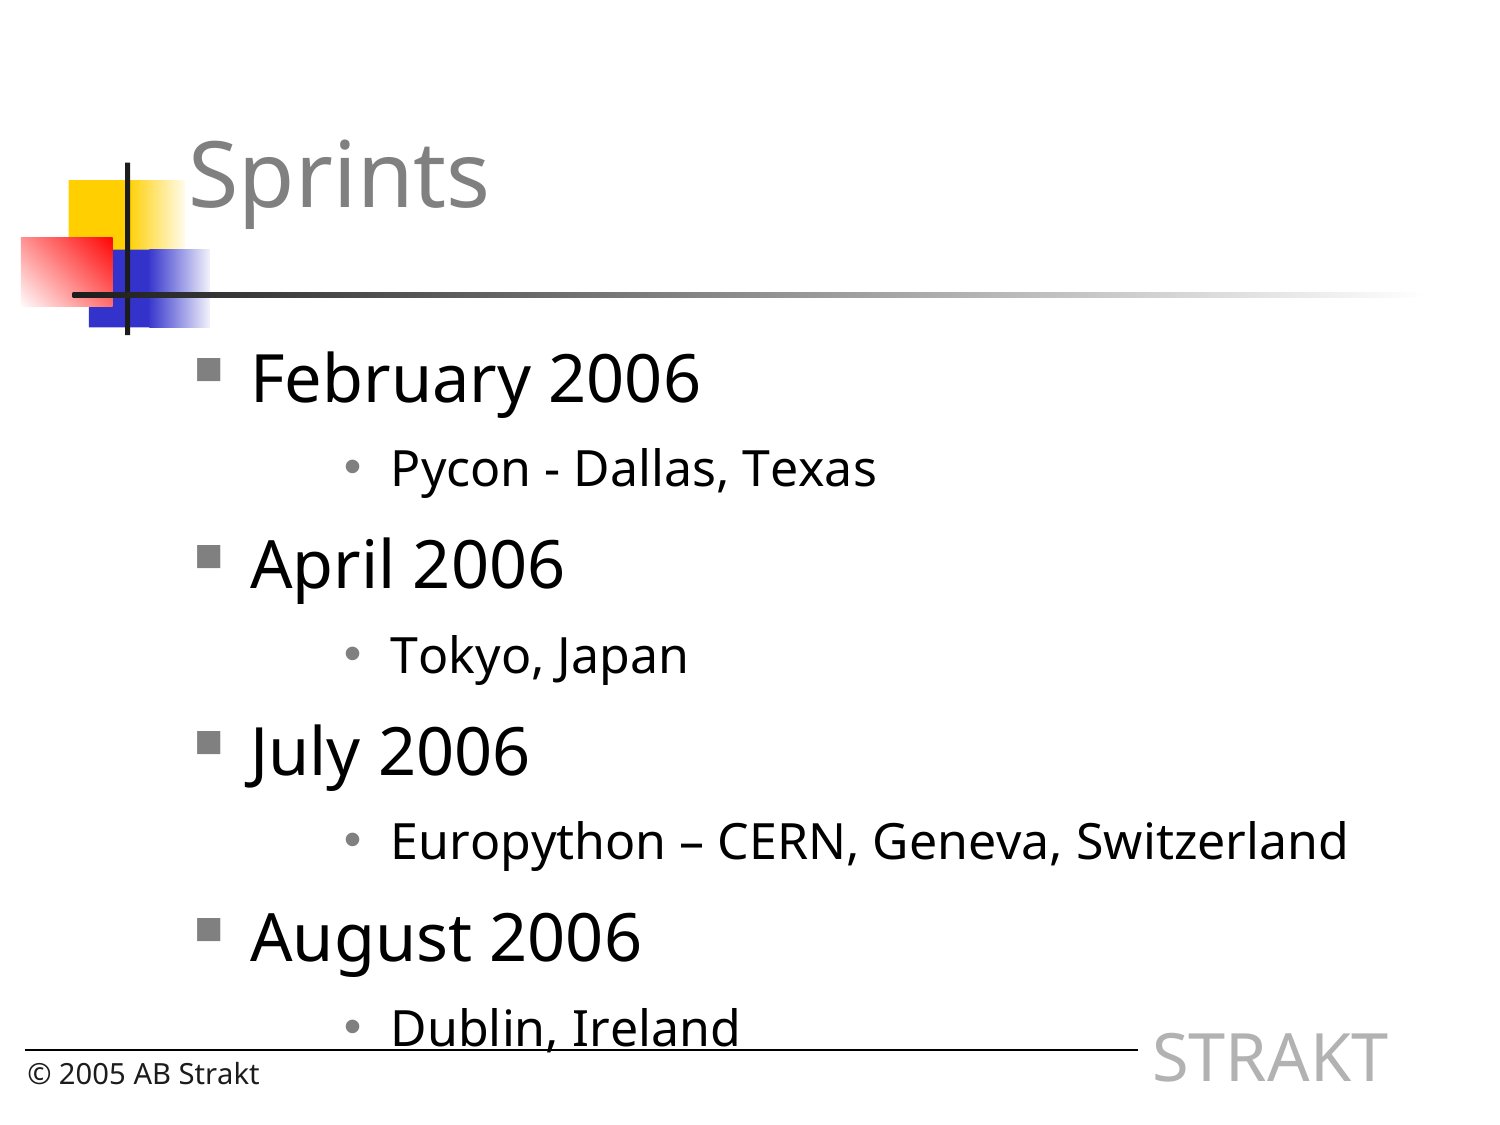

# Sprints
February 2006
Pycon - Dallas, Texas
April 2006
Tokyo, Japan
July 2006
Europython – CERN, Geneva, Switzerland
August 2006
Dublin, Ireland